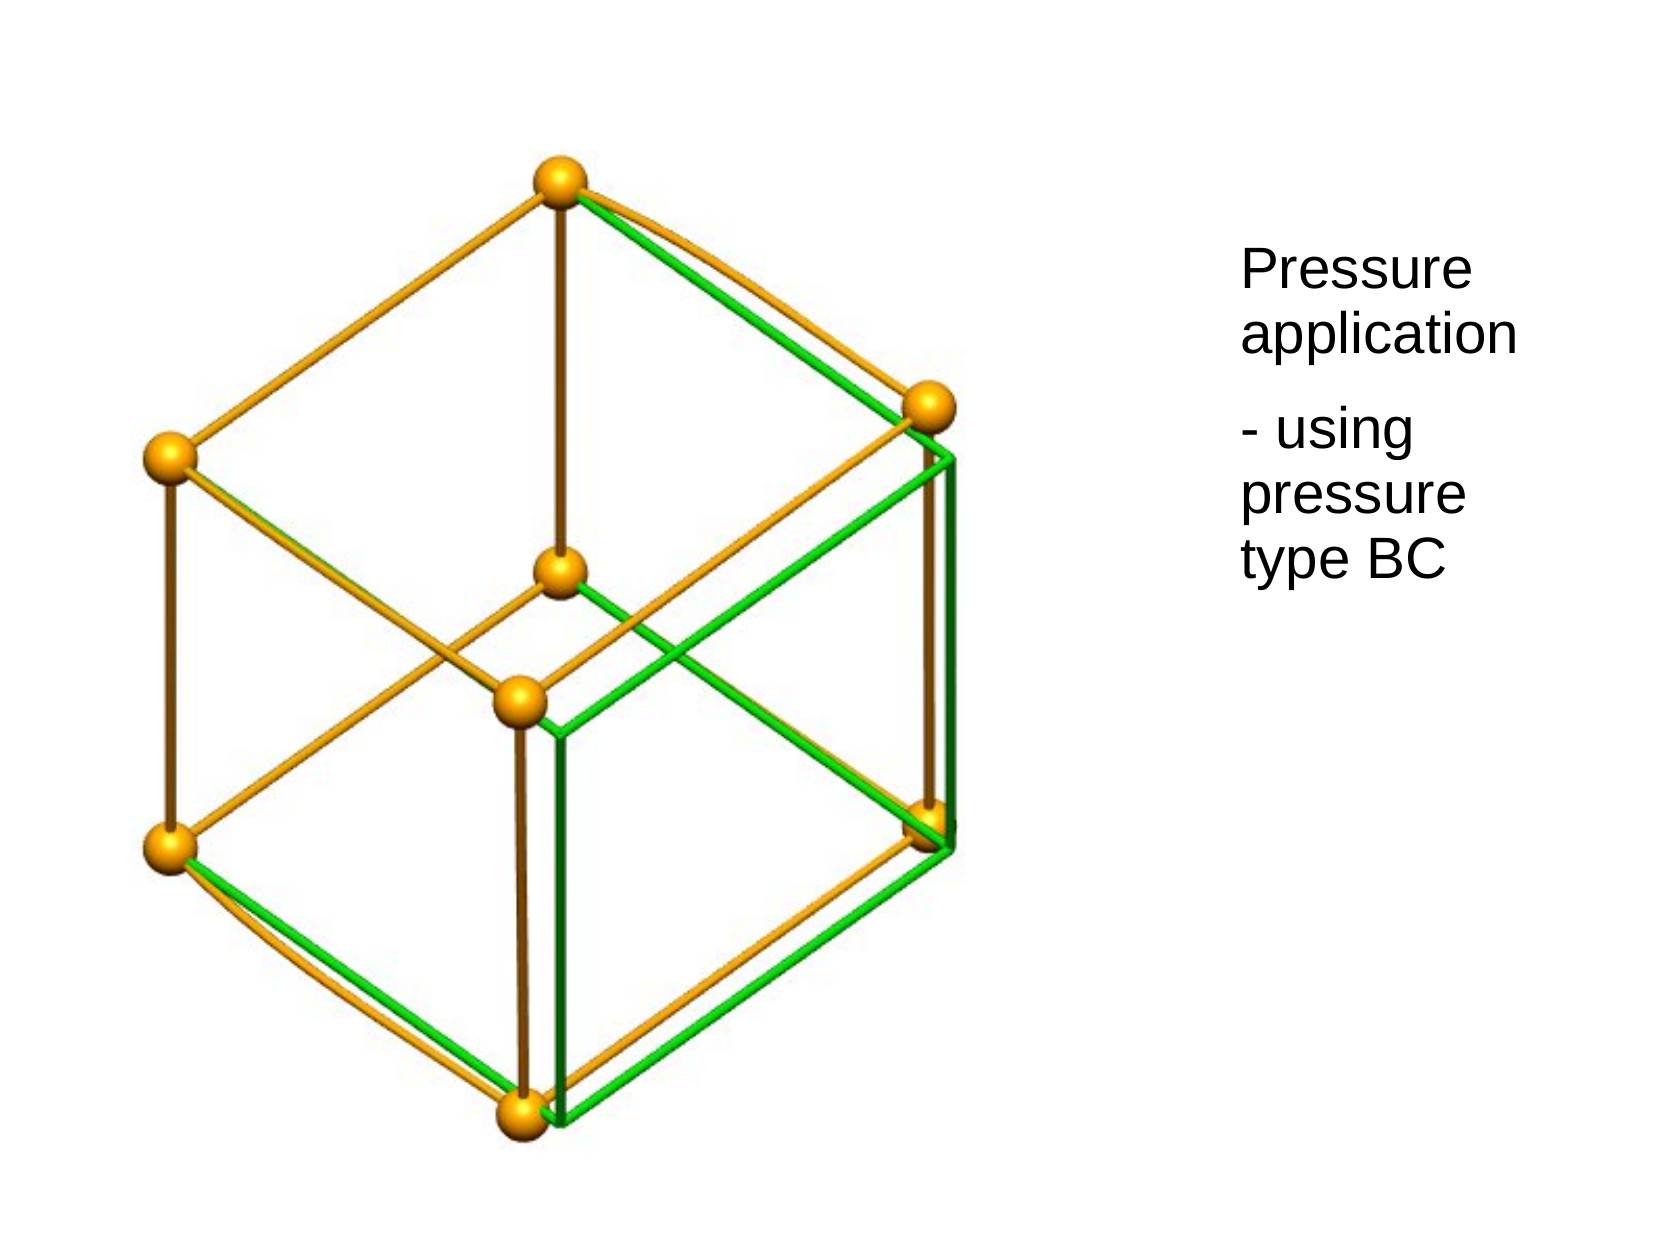

# Pressure application
- using pressure type BC